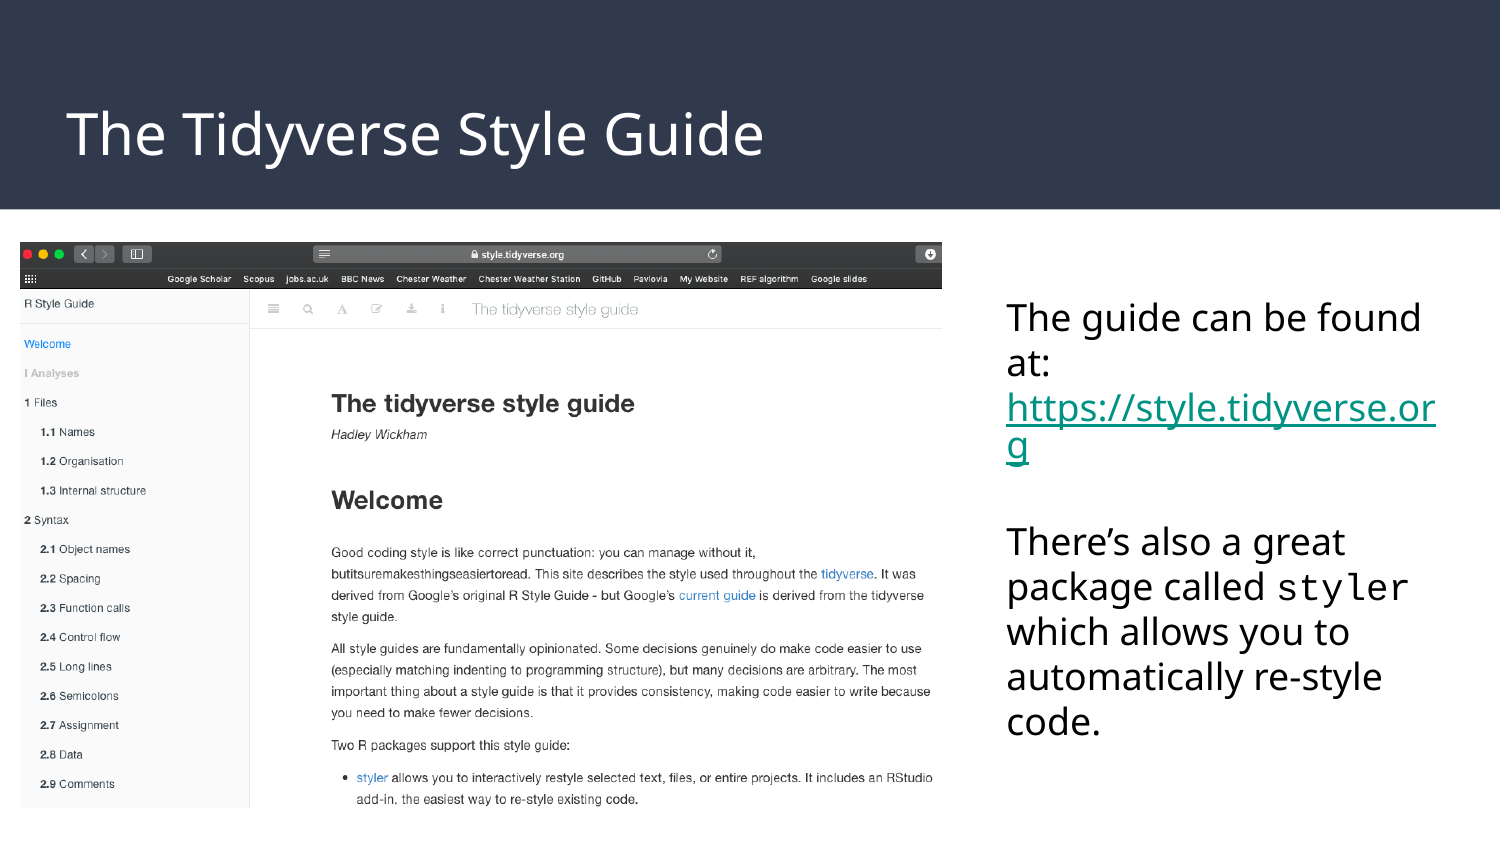

# The Tidyverse Style Guide
The guide can be found at: https://style.tidyverse.org
There’s also a great package called styler which allows you to automatically re-style code.